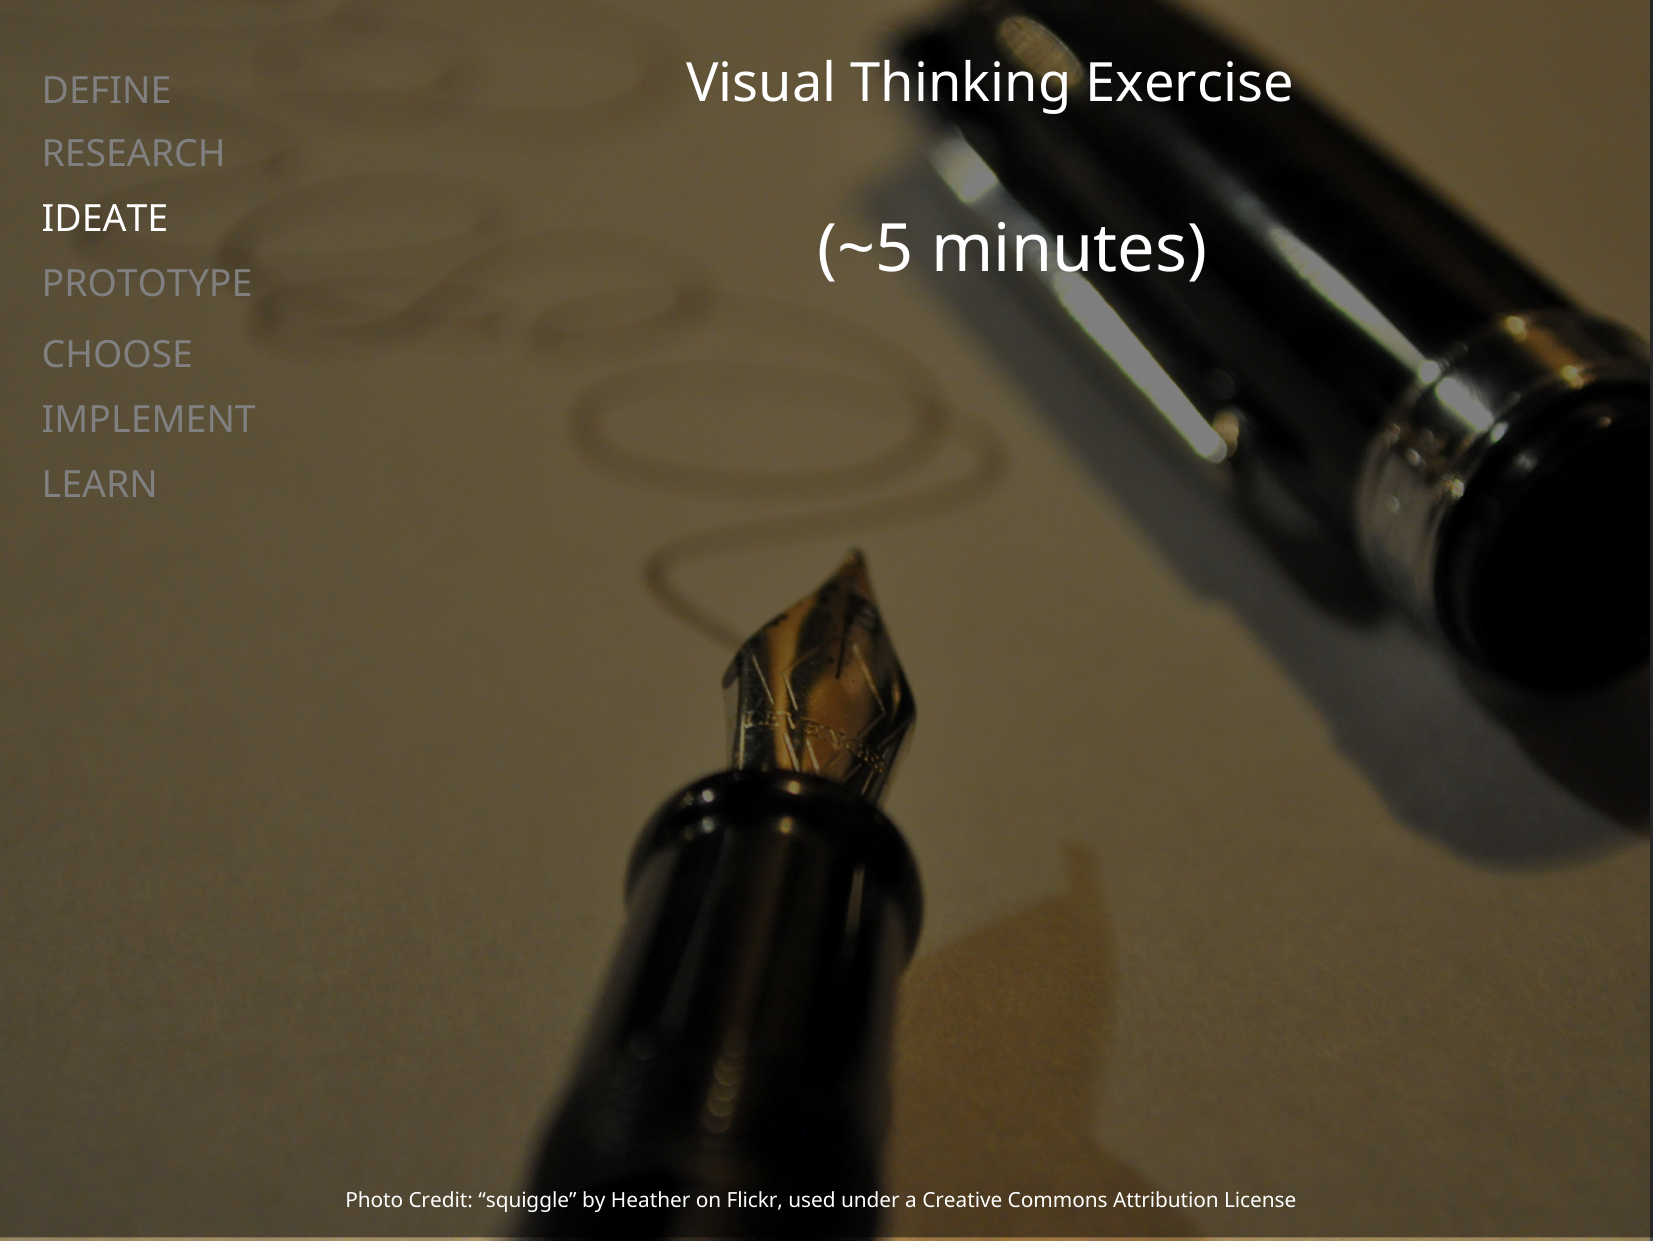

# DEFINE
Visual Thinking Exercise
RESEARCH
(~5 minutes)
IDEATE
PROTOTYPE
CHOOSE
IMPLEMENT
LEARN
Photo Credit: “squiggle” by Heather on Flickr, used under a Creative Commons Attribution License